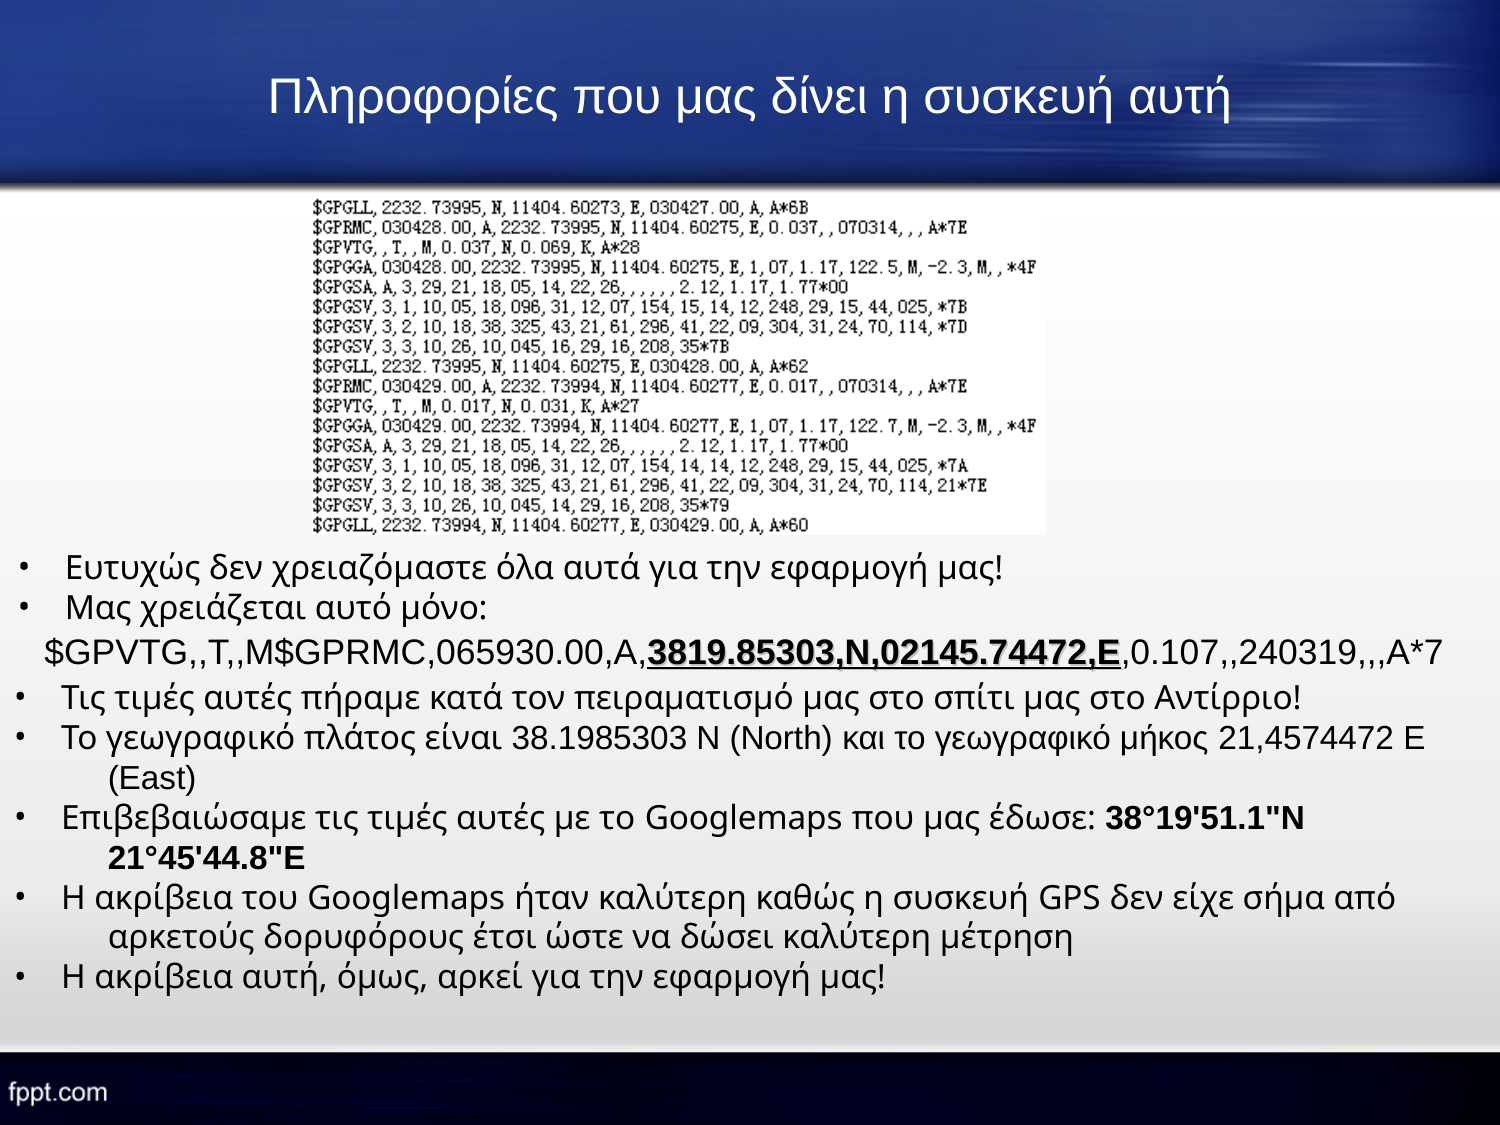

# Πληροφορίες που μας δίνει η συσκευή αυτή
Ευτυχώς δεν χρειαζόμαστε όλα αυτά για την εφαρμογή μας!
Μας χρειάζεται αυτό μόνο:
$GPVTG,,T,,M$GPRMC,065930.00,A,3819.85303,N,02145.74472,E,0.107,,240319,,,A*7
Τις τιμές αυτές πήραμε κατά τον πειραματισμό μας στο σπίτι μας στο Αντίρριο!
Το γεωγραφικό πλάτος είναι 38.1985303 N (North) και το γεωγραφικό μήκος 21,4574472 E (East)
Επιβεβαιώσαμε τις τιμές αυτές με το Googlemaps που μας έδωσε: 38°19'51.1"N 21°45'44.8"E
Η ακρίβεια του Googlemaps ήταν καλύτερη καθώς η συσκευή GPS δεν είχε σήμα από αρκετούς δορυφόρους έτσι ώστε να δώσει καλύτερη μέτρηση
Η ακρίβεια αυτή, όμως, αρκεί για την εφαρμογή μας!